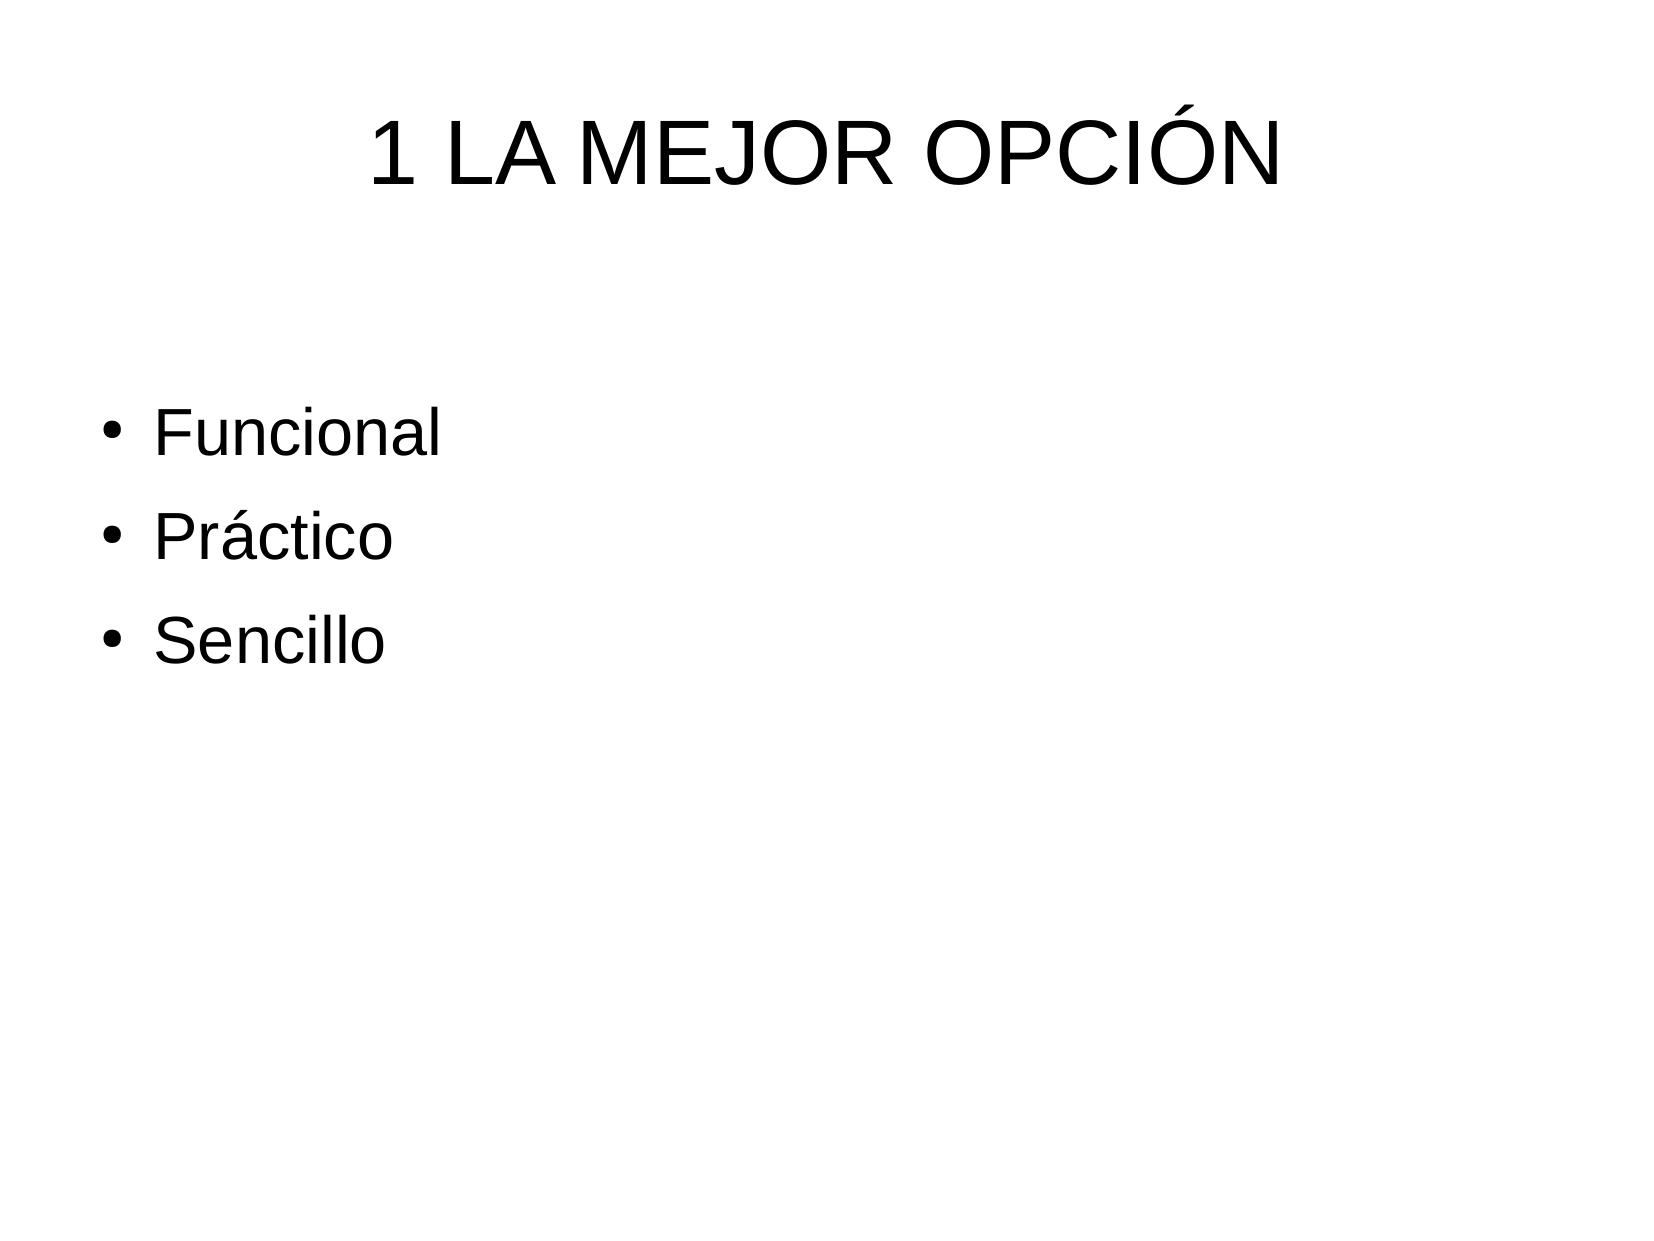

# 1 LA MEJOR OPCIÓN
Funcional
Práctico
Sencillo